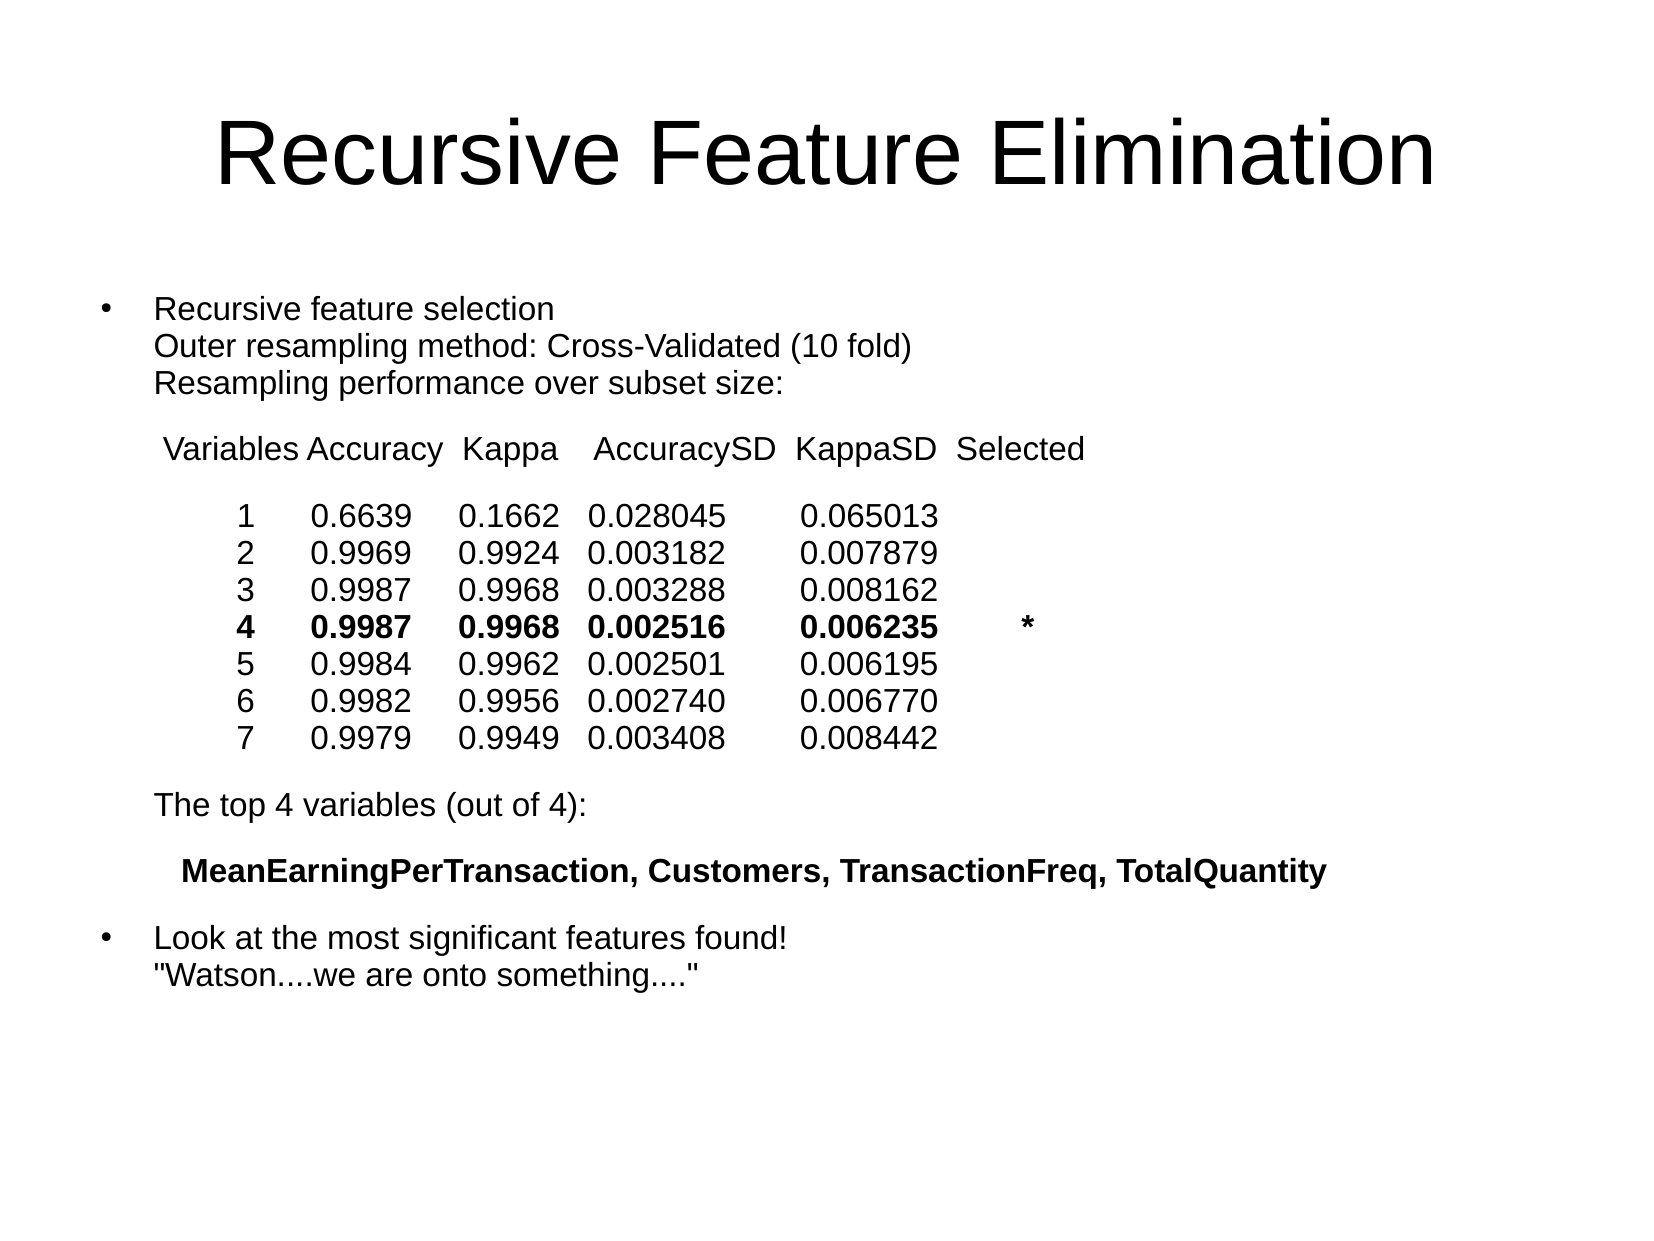

# Recursive Feature Elimination
Recursive feature selection
Outer resampling method: Cross-Validated (10 fold)
Resampling performance over subset size:
 Variables Accuracy Kappa AccuracySD KappaSD Selected
 1 0.6639 0.1662 0.028045 0.065013
 2 0.9969 0.9924 0.003182 0.007879
 3 0.9987 0.9968 0.003288 0.008162
 4 0.9987 0.9968 0.002516 0.006235 *
 5 0.9984 0.9962 0.002501 0.006195
 6 0.9982 0.9956 0.002740 0.006770
 7 0.9979 0.9949 0.003408 0.008442
The top 4 variables (out of 4):
 MeanEarningPerTransaction, Customers, TransactionFreq, TotalQuantity
Look at the most significant features found!
"Watson....we are onto something...."